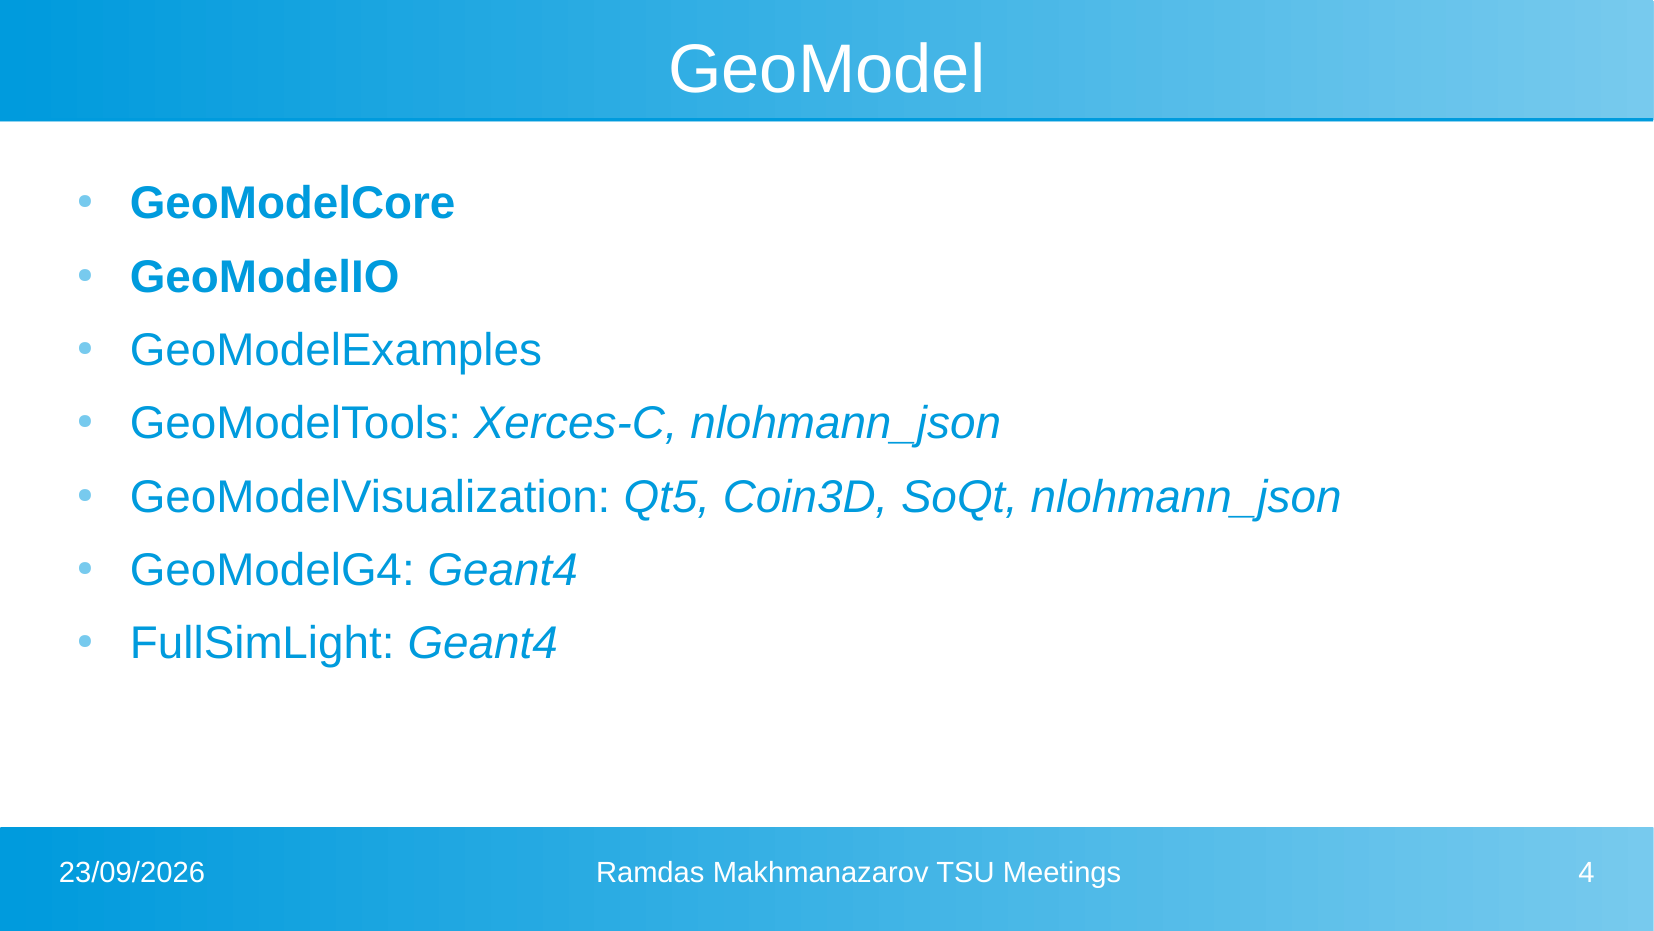

# GeoModel
GeoModelCore
GeoModelIO
GeoModelExamples
GeoModelTools: Xerces-C, nlohmann_json
GeoModelVisualization: Qt5, Coin3D, SoQt, nlohmann_json
GeoModelG4: Geant4
FullSimLight: Geant4
Ramdas Makhmanazarov, Geant4 TSU meetings
4